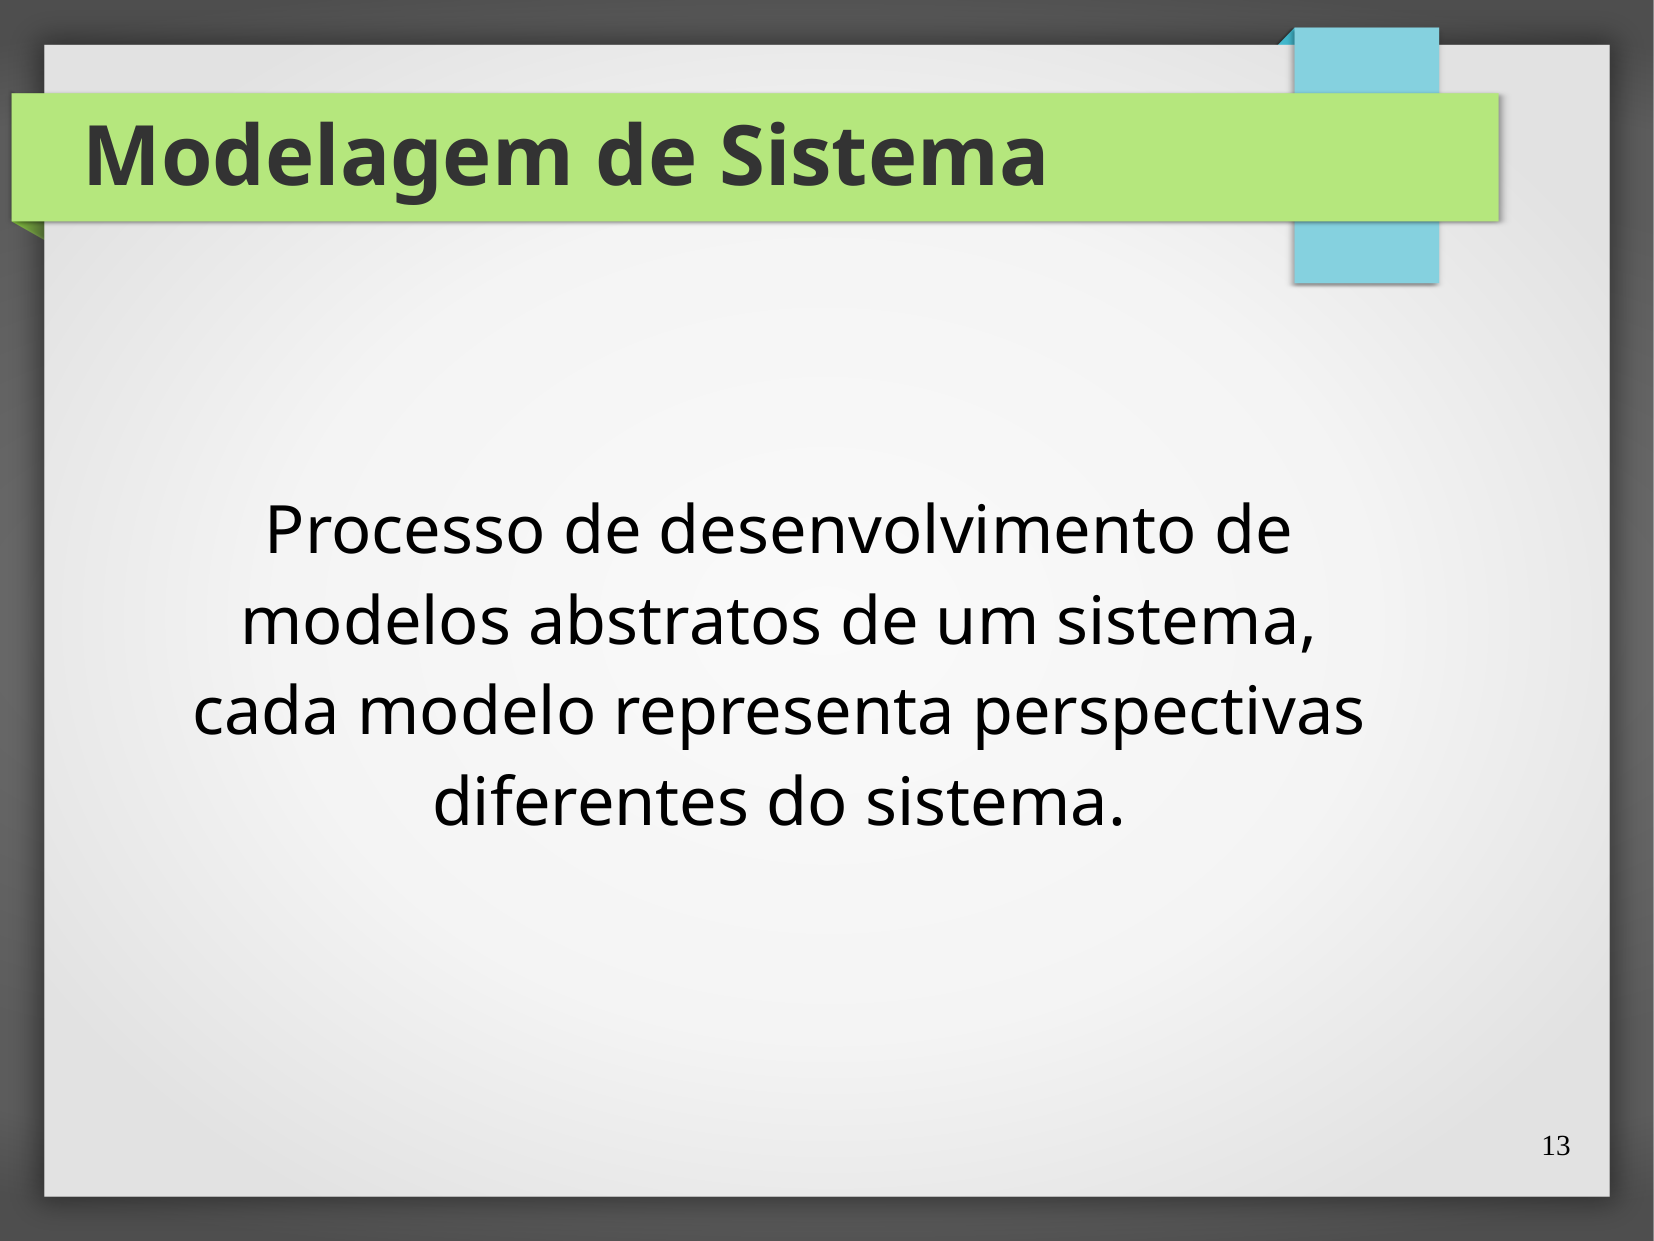

# Modelagem de Sistema
Processo de desenvolvimento de modelos abstratos de um sistema, cada modelo representa perspectivas diferentes do sistema.
13